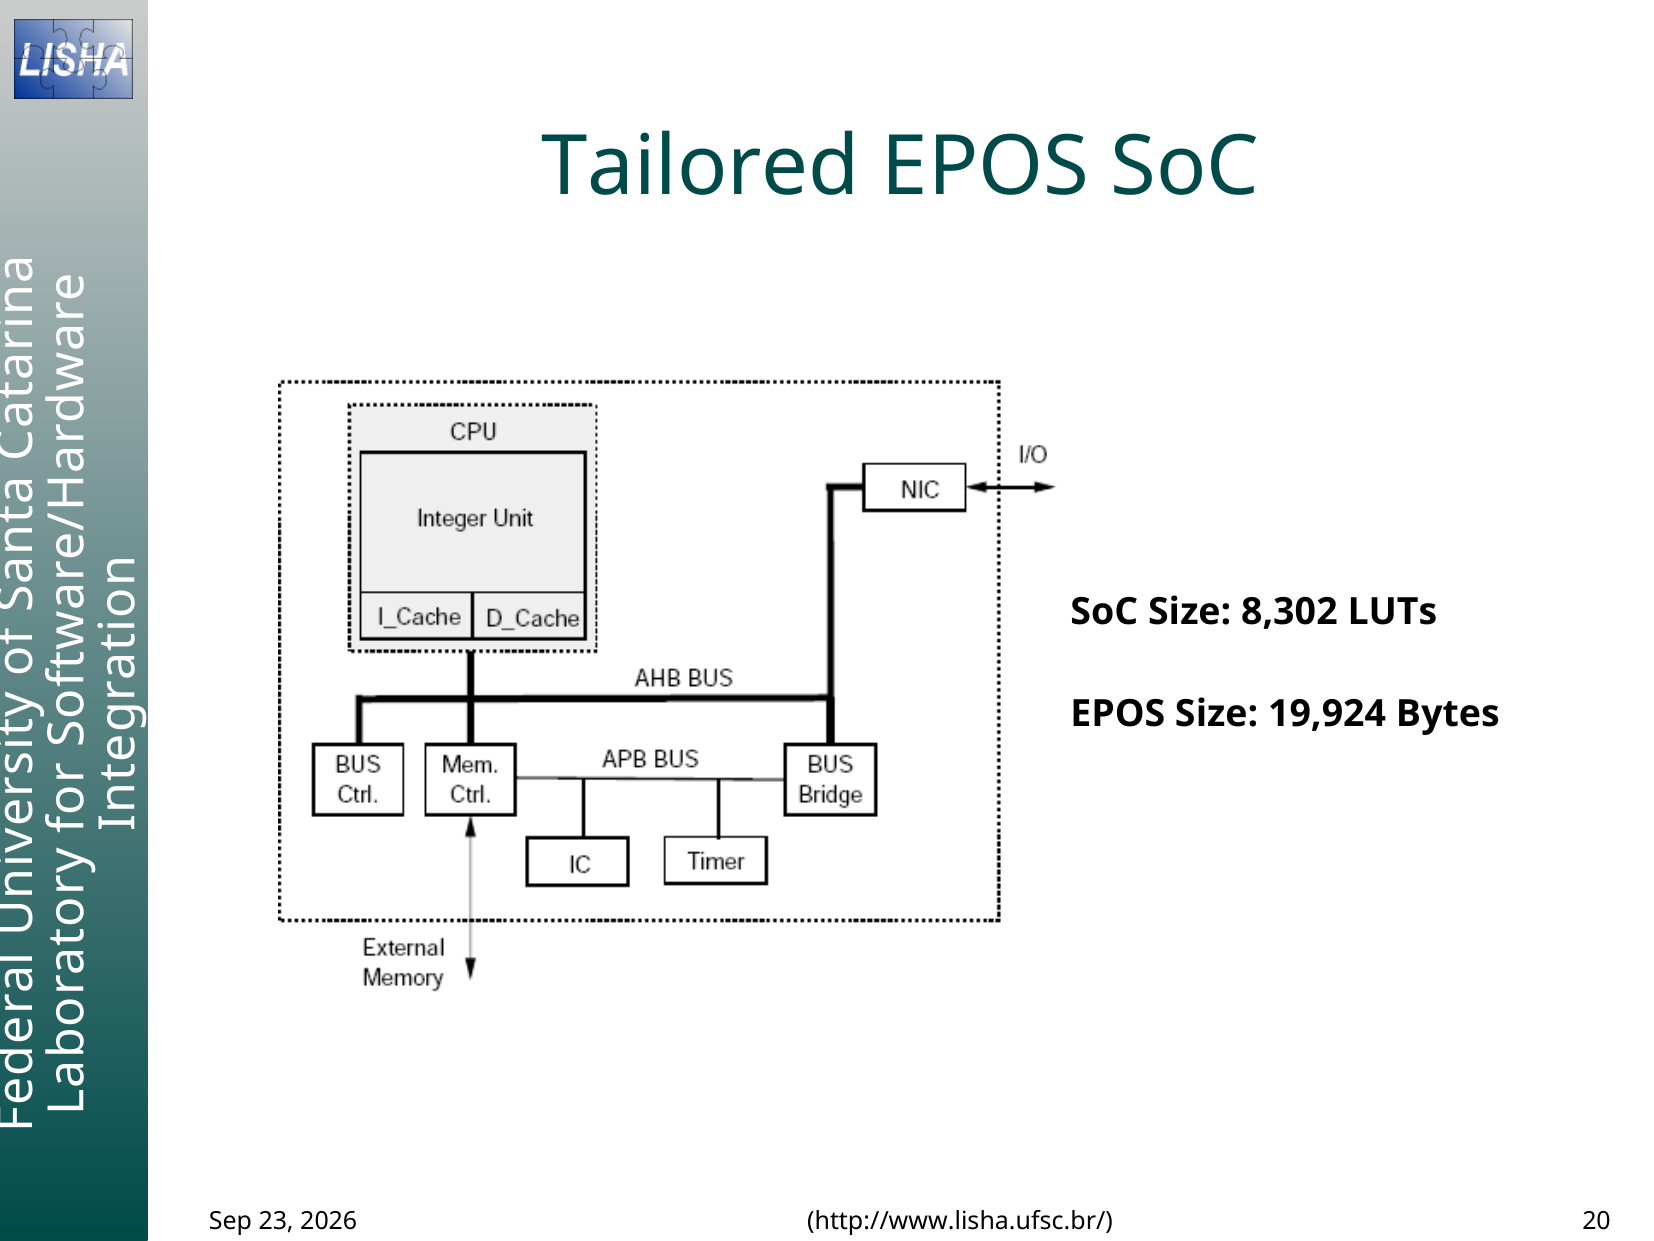

# Tailored EPOS SoC
SoC Size: 8,302 LUTs
EPOS Size: 19,924 Bytes